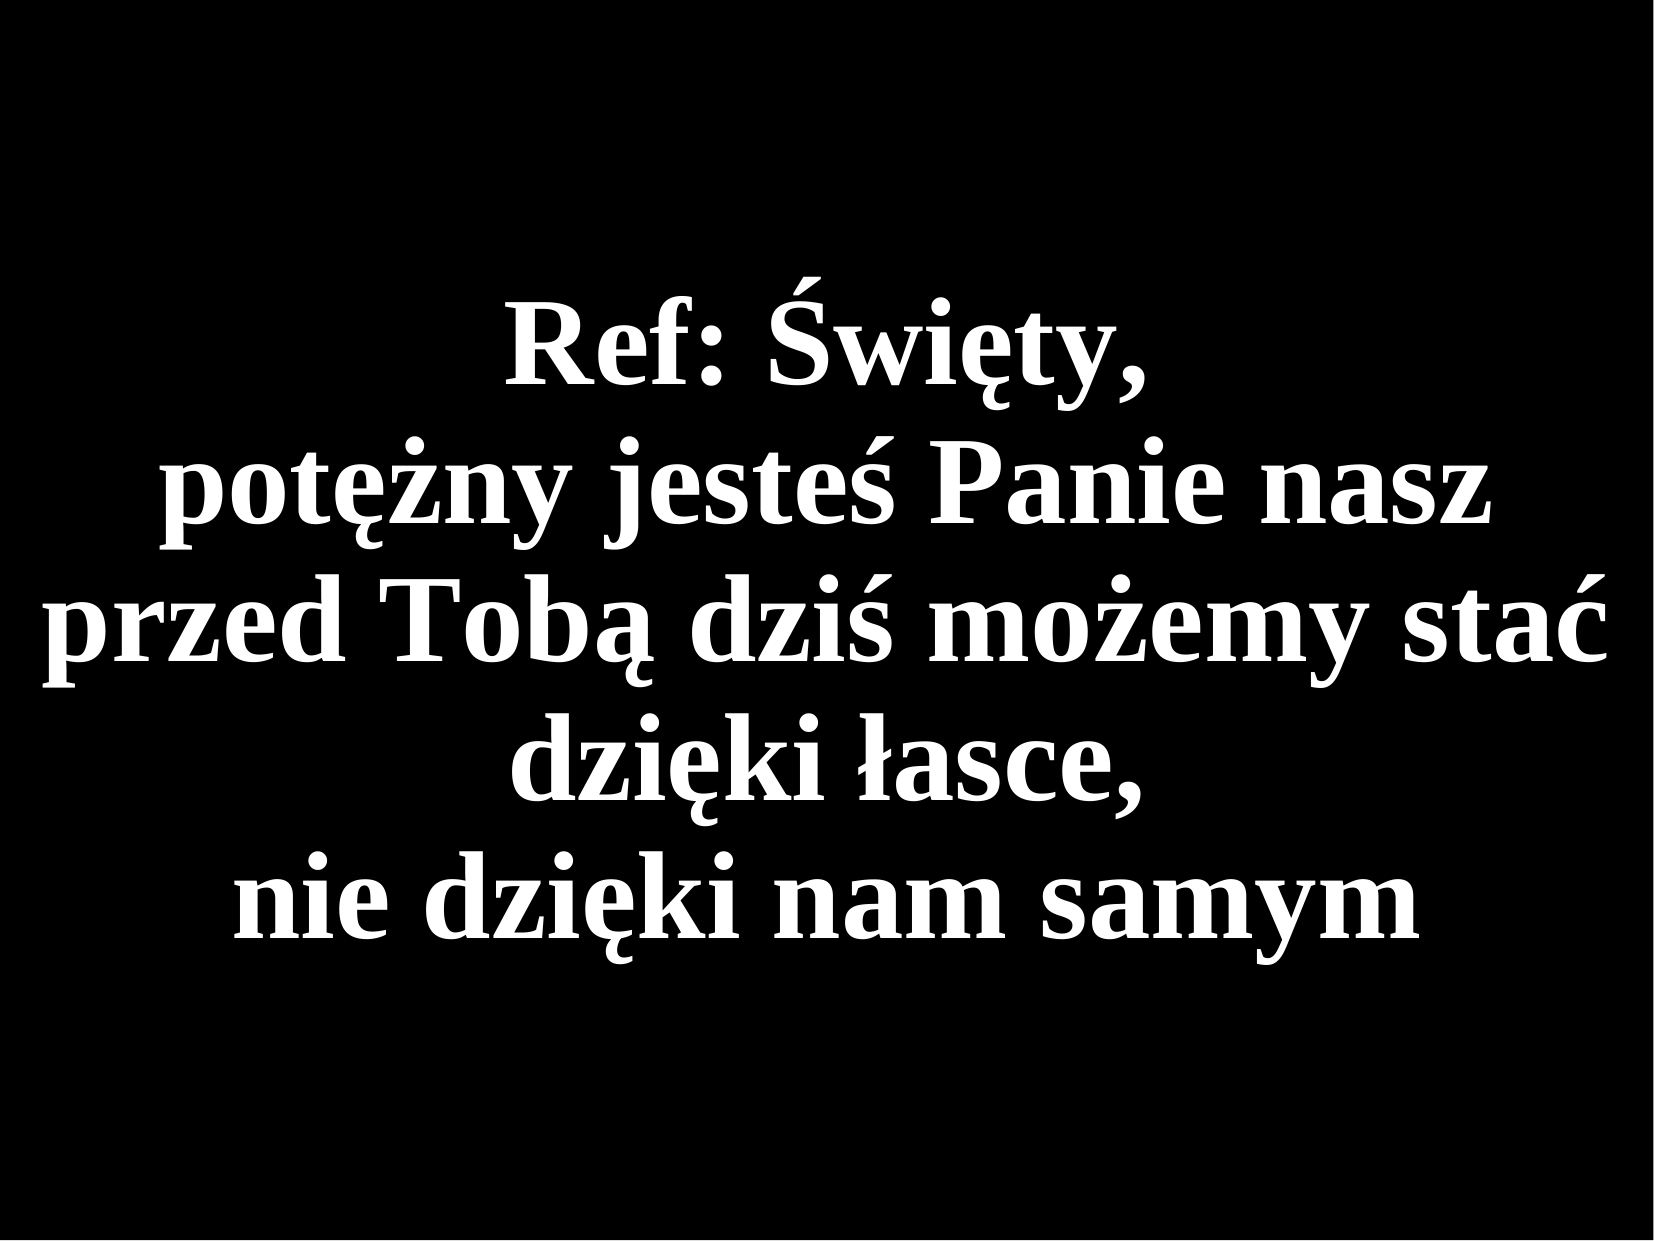

# Ref: Święty, potężny jesteś Panie nasz przed Tobą dziś możemy stać dzięki łasce, nie dzięki nam samym